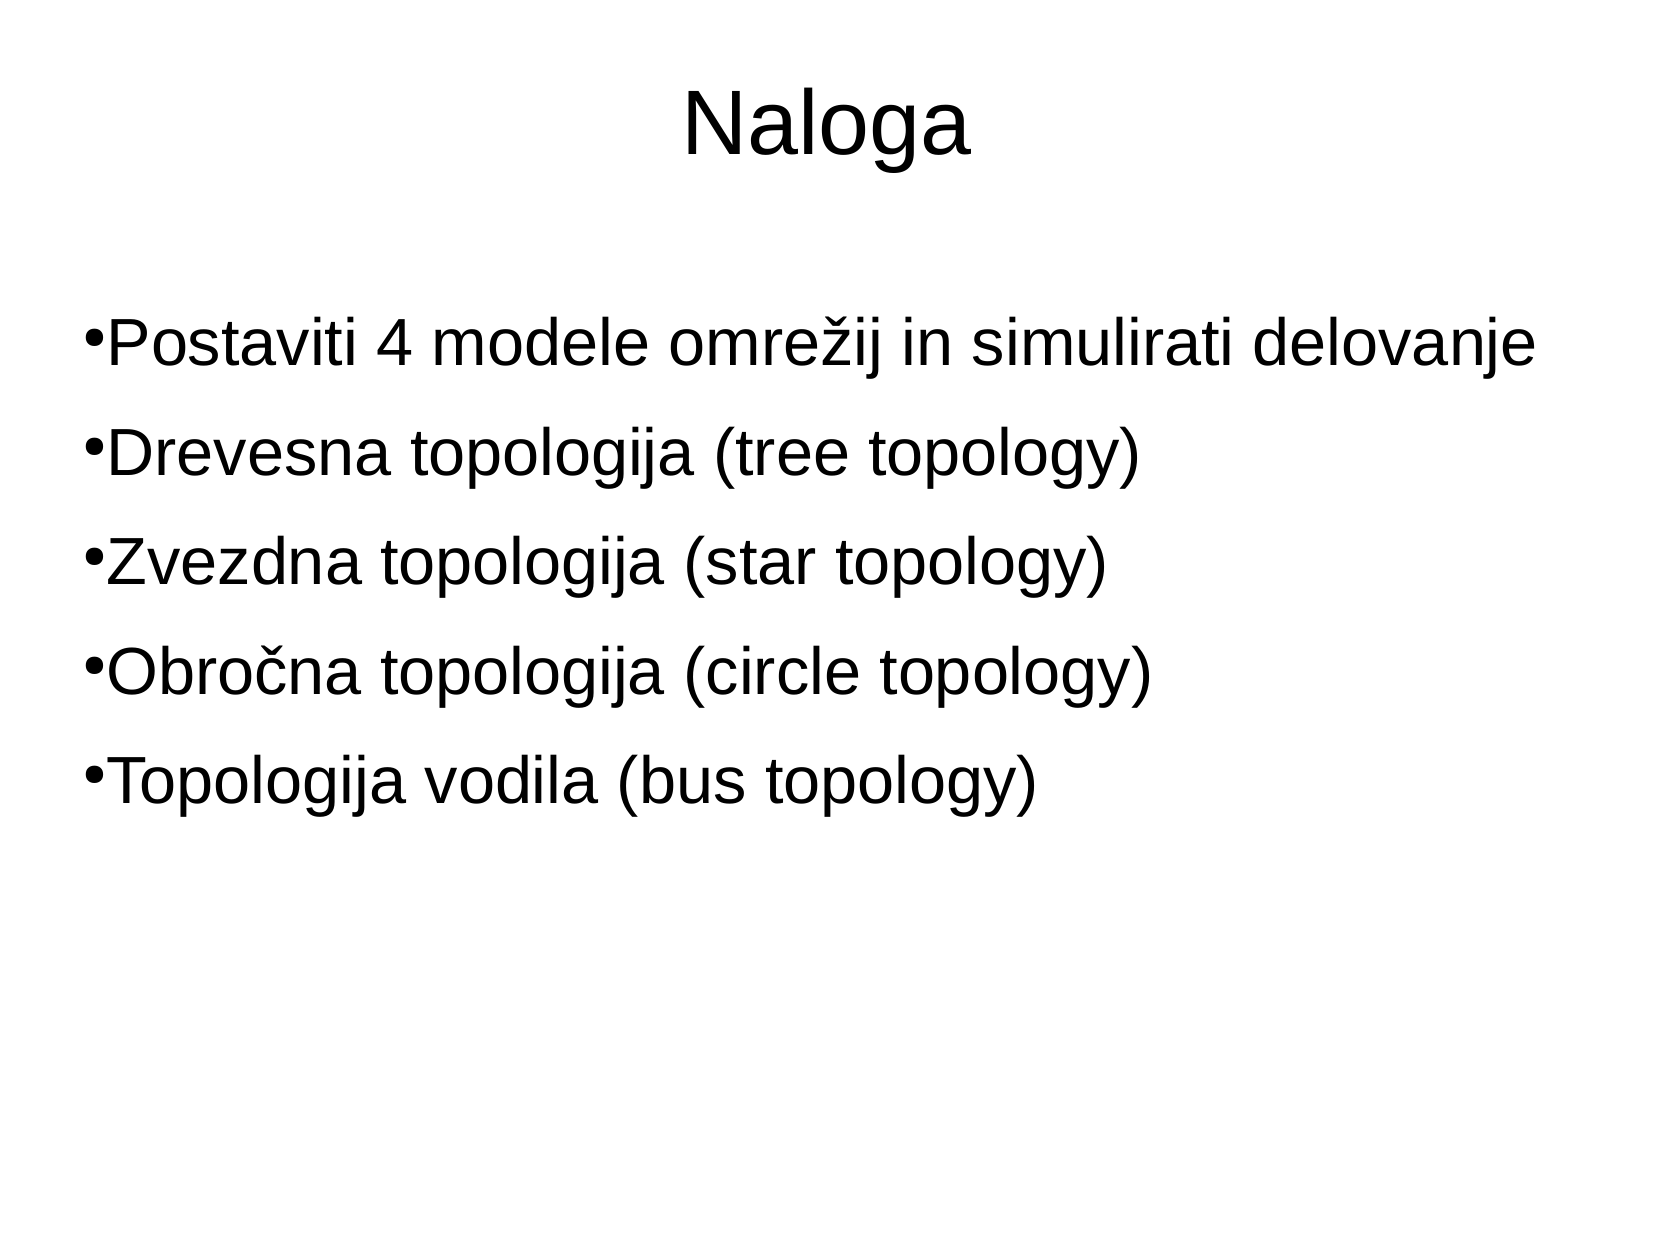

# Naloga
Postaviti 4 modele omrežij in simulirati delovanje
Drevesna topologija (tree topology)
Zvezdna topologija (star topology)
Obročna topologija (circle topology)
Topologija vodila (bus topology)